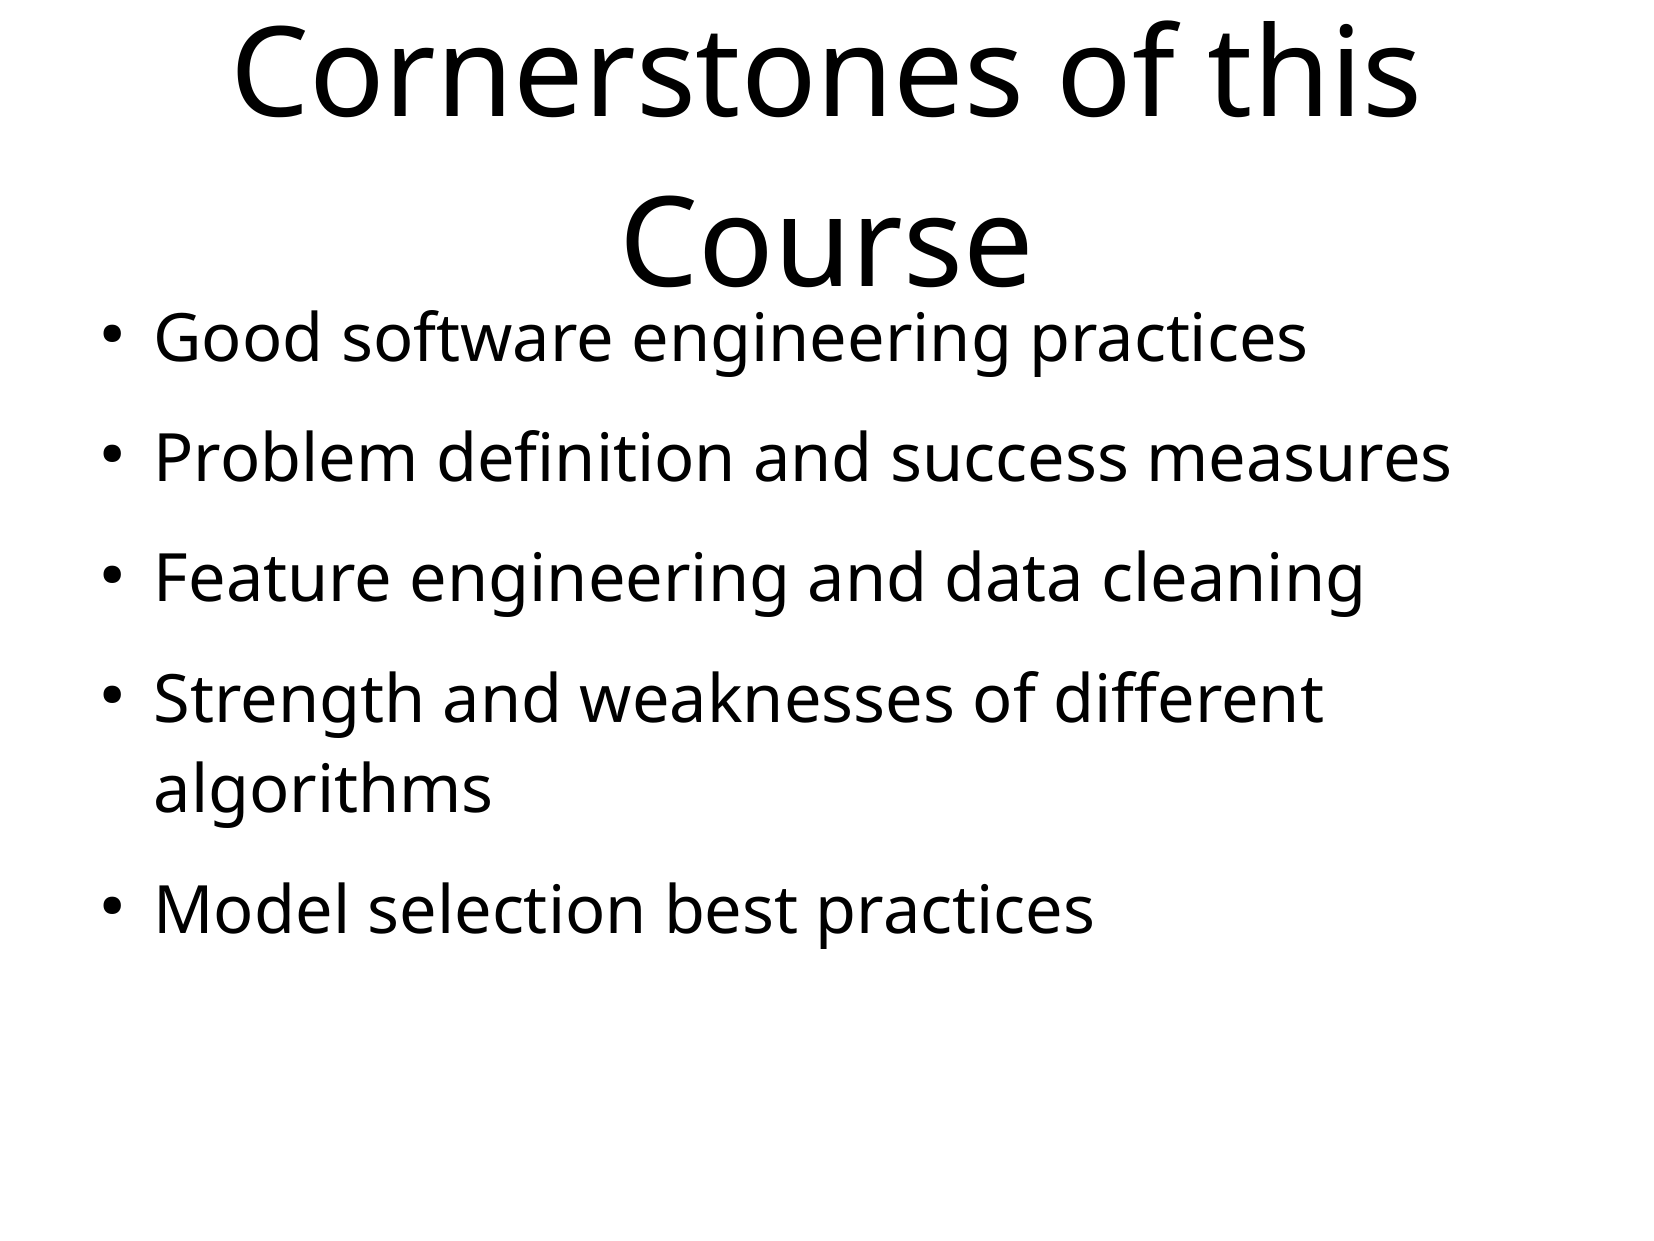

# Cornerstones of this Course
Good software engineering practices
Problem definition and success measures
Feature engineering and data cleaning
Strength and weaknesses of different algorithms
Model selection best practices